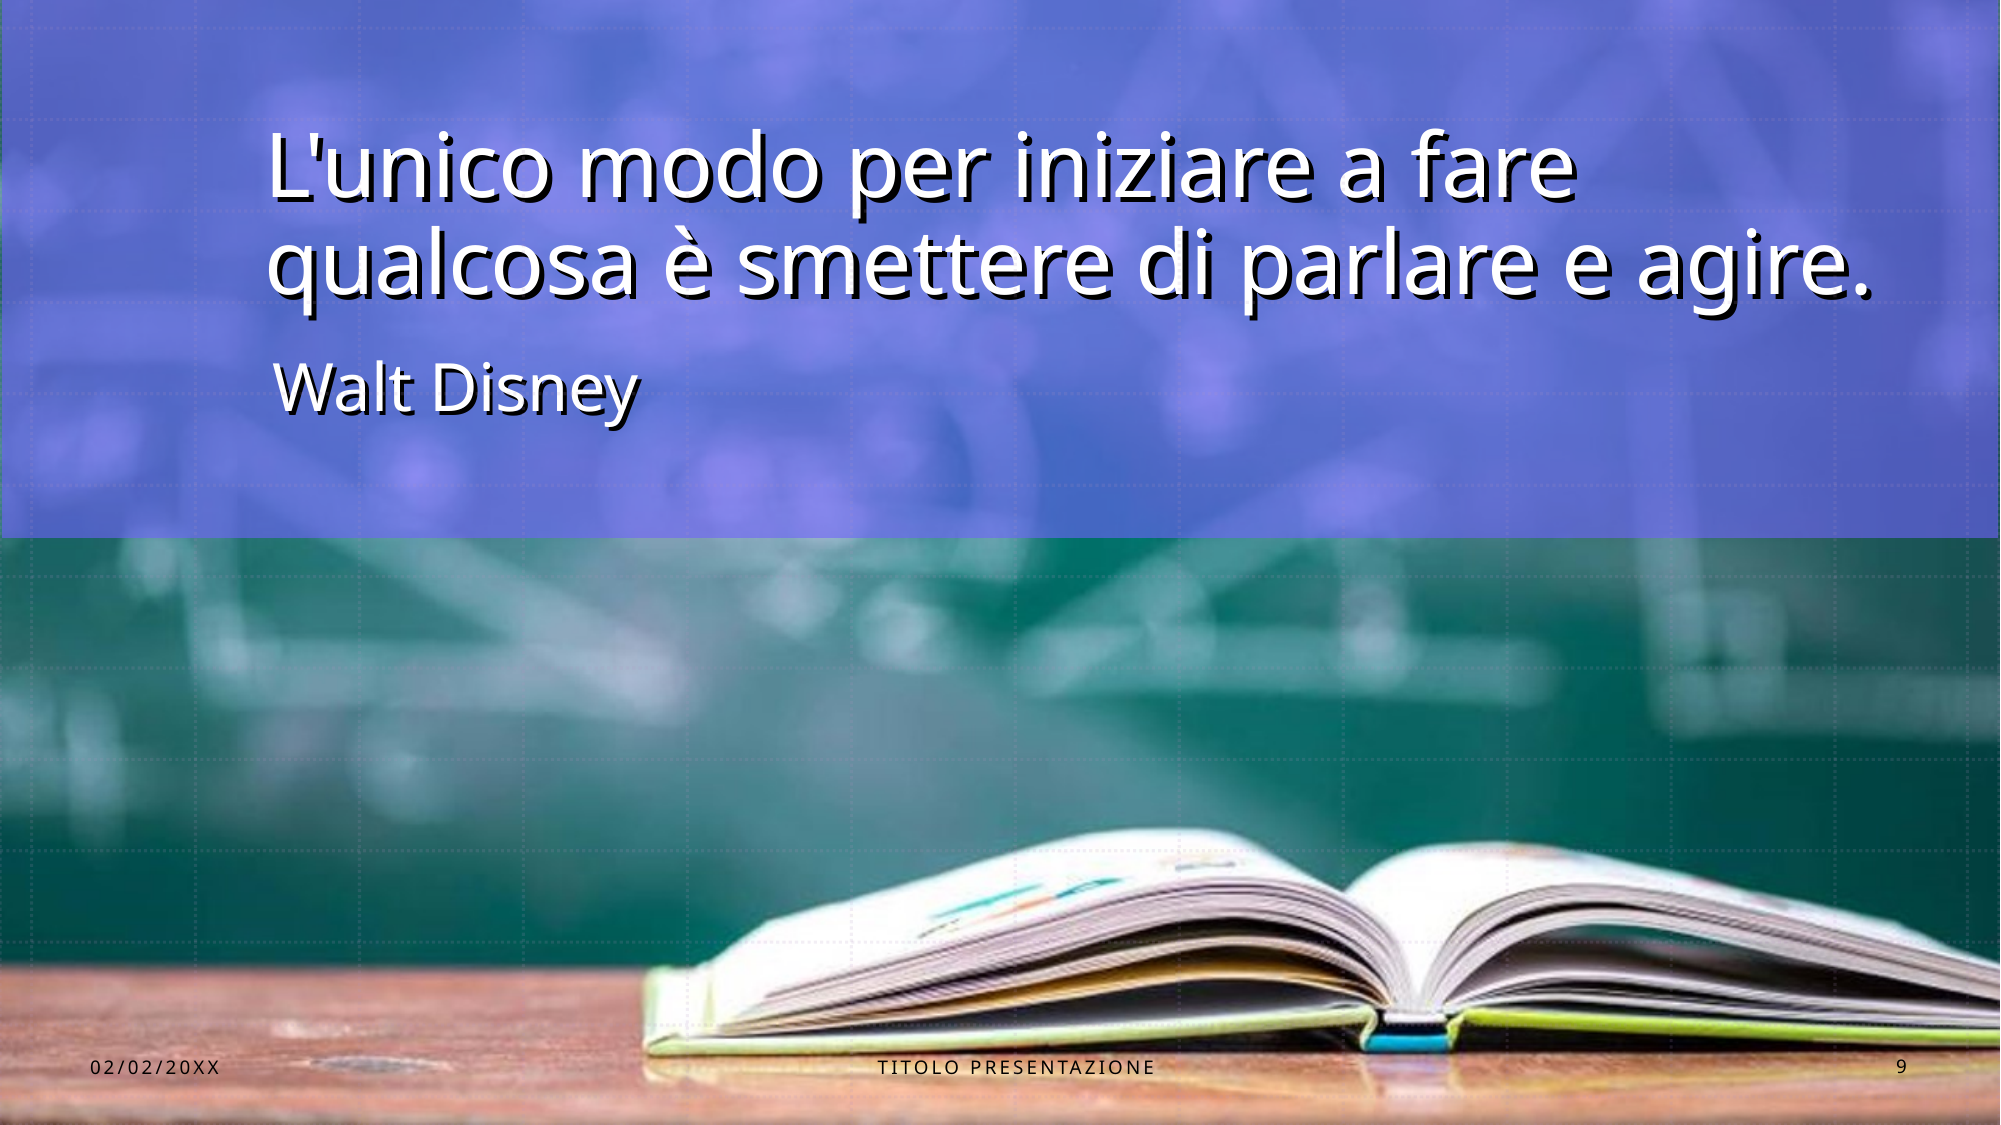

# L'unico modo per iniziare a fare qualcosa è smettere di parlare e agire.
Walt Disney
TITOLO PRESENTAZIONE
02/02/20XX